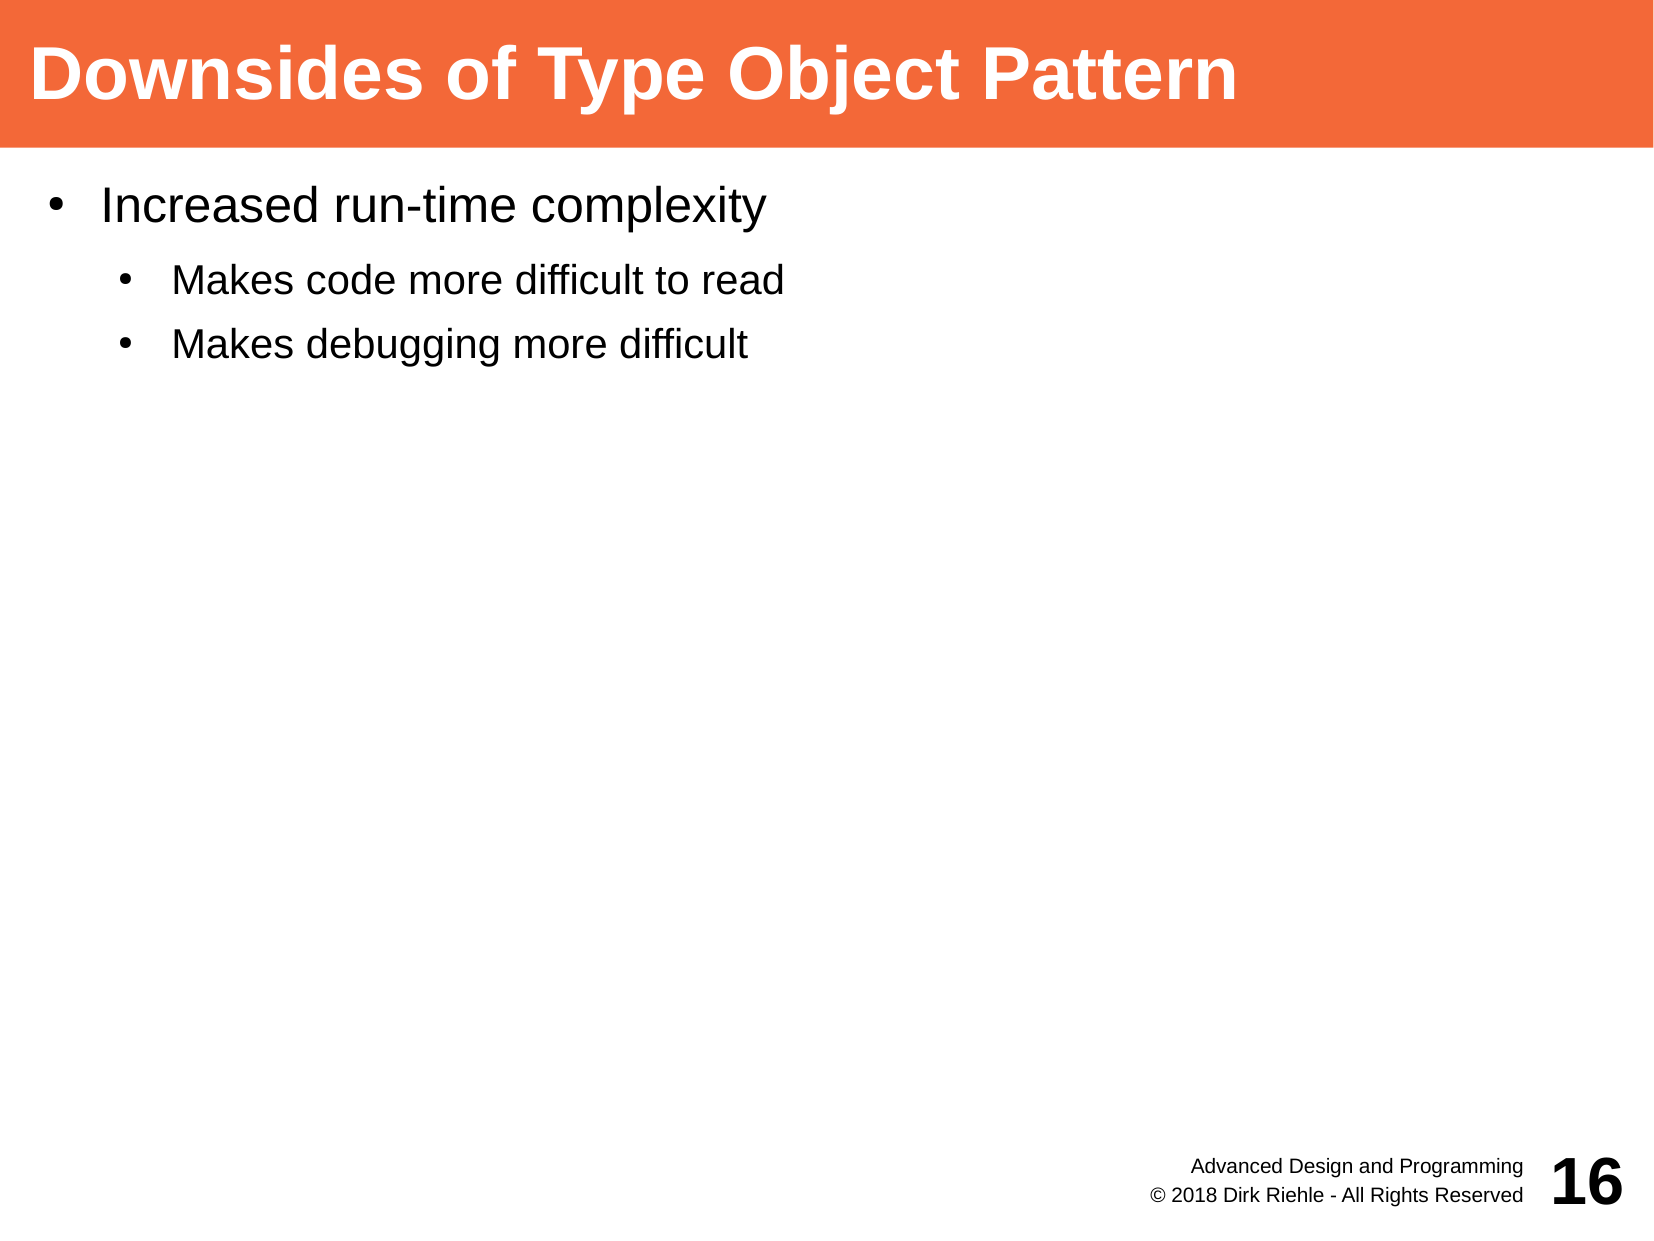

# Downsides of Type Object Pattern
Increased run-time complexity
Makes code more difficult to read
Makes debugging more difficult
Advanced Design and Programming
16
© 2018 Dirk Riehle - All Rights Reserved